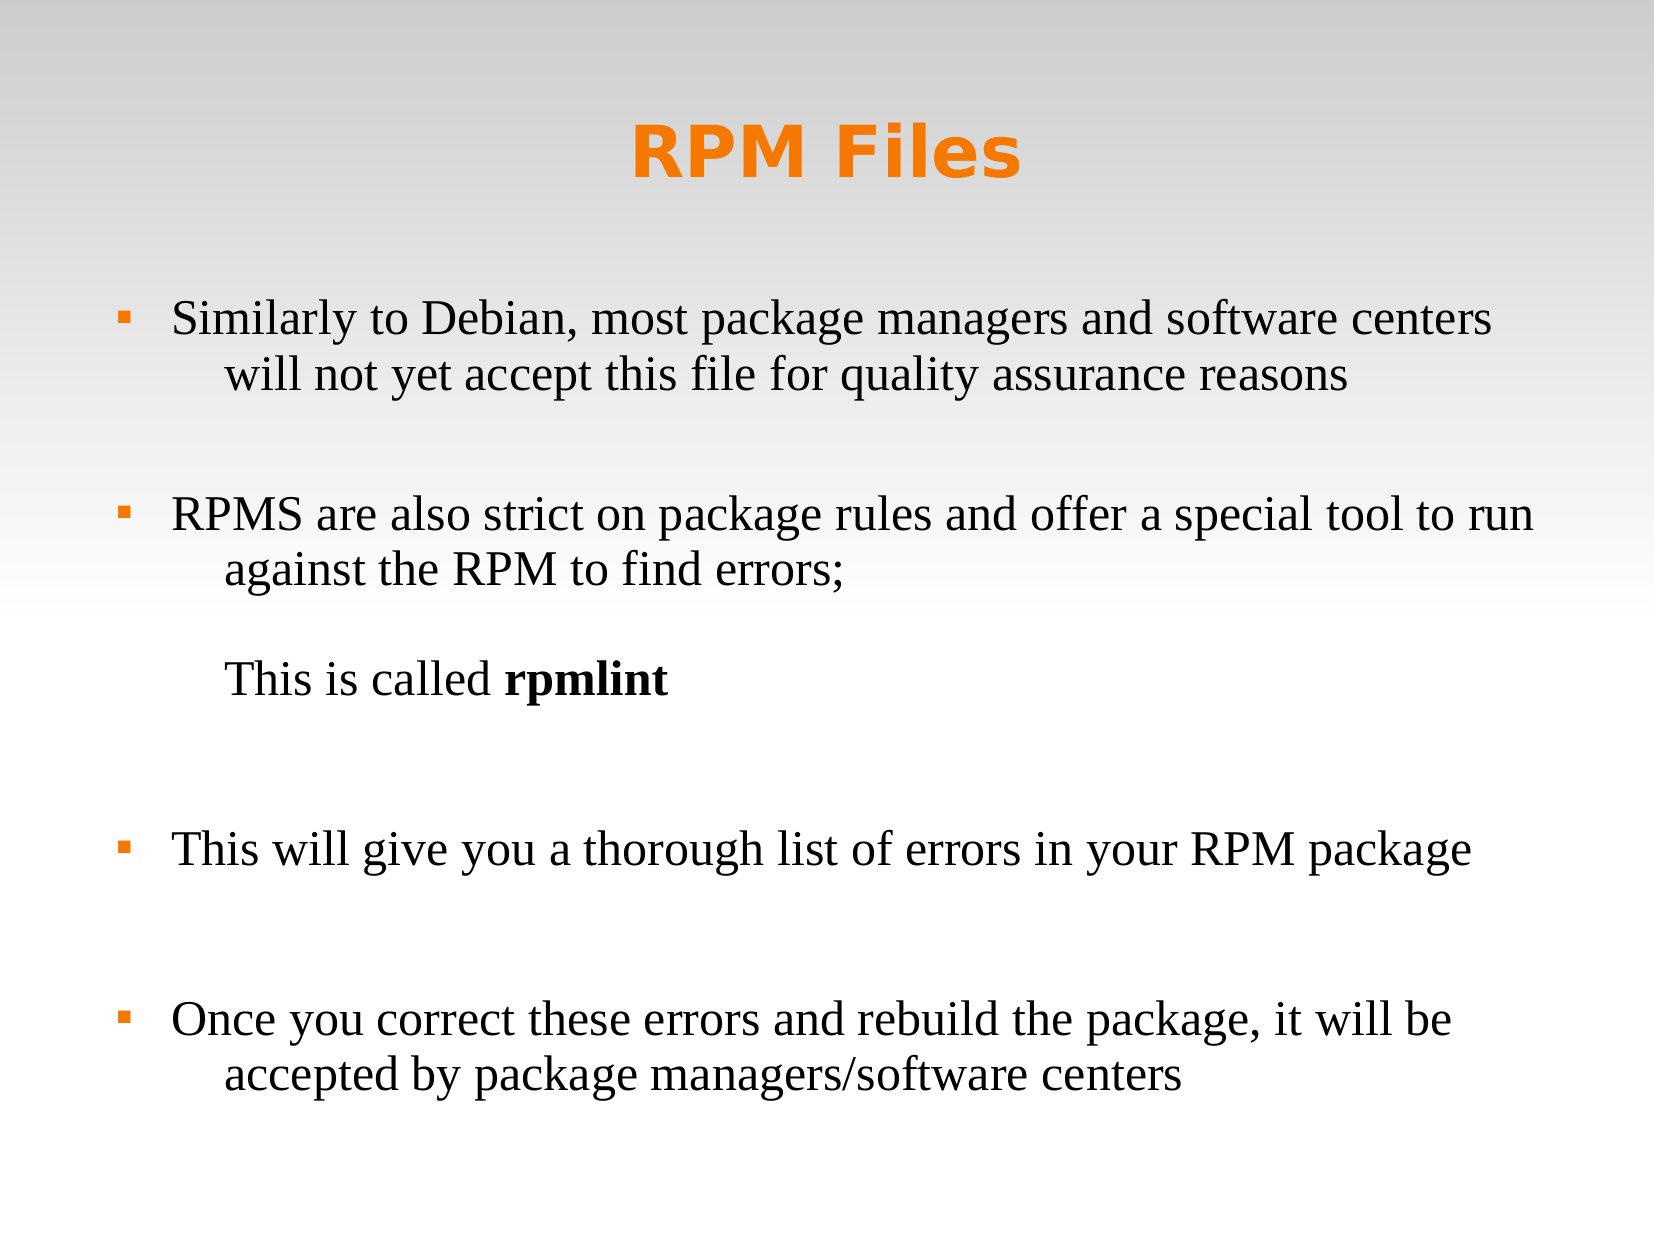

# RPM Files
Similarly to Debian, most package managers and software centers will not yet accept this file for quality assurance reasons
RPMS are also strict on package rules and offer a special tool to run against the RPM to find errors;
This is called rpmlint
This will give you a thorough list of errors in your RPM package
Once you correct these errors and rebuild the package, it will be accepted by package managers/software centers